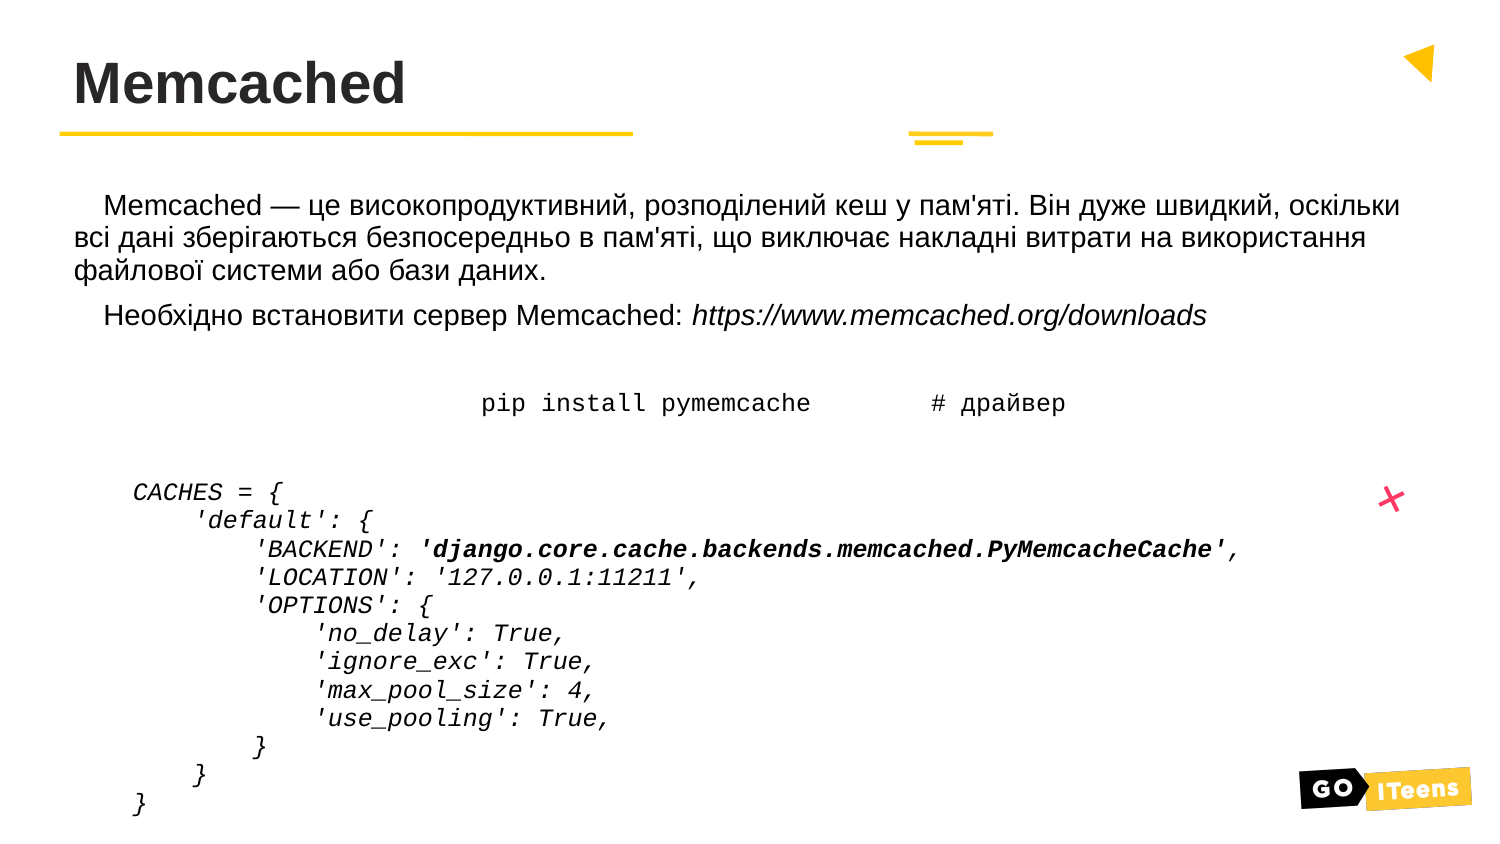

Memcached
+
Memcached — це високопродуктивний, розподілений кеш у пам'яті. Він дуже швидкий, оскільки всі дані зберігаються безпосередньо в пам'яті, що виключає накладні витрати на використання файлової системи або бази даних.
Необхідно встановити сервер Memcached: https://www.memcached.org/downloads
pip install pymemcache	# драйвер
CACHES = {
 'default': {
 'BACKEND': 'django.core.cache.backends.memcached.PyMemcacheCache',
 'LOCATION': '127.0.0.1:11211',
 'OPTIONS': {
 'no_delay': True,
 'ignore_exc': True,
 'max_pool_size': 4,
 'use_pooling': True,
 }
 }
}